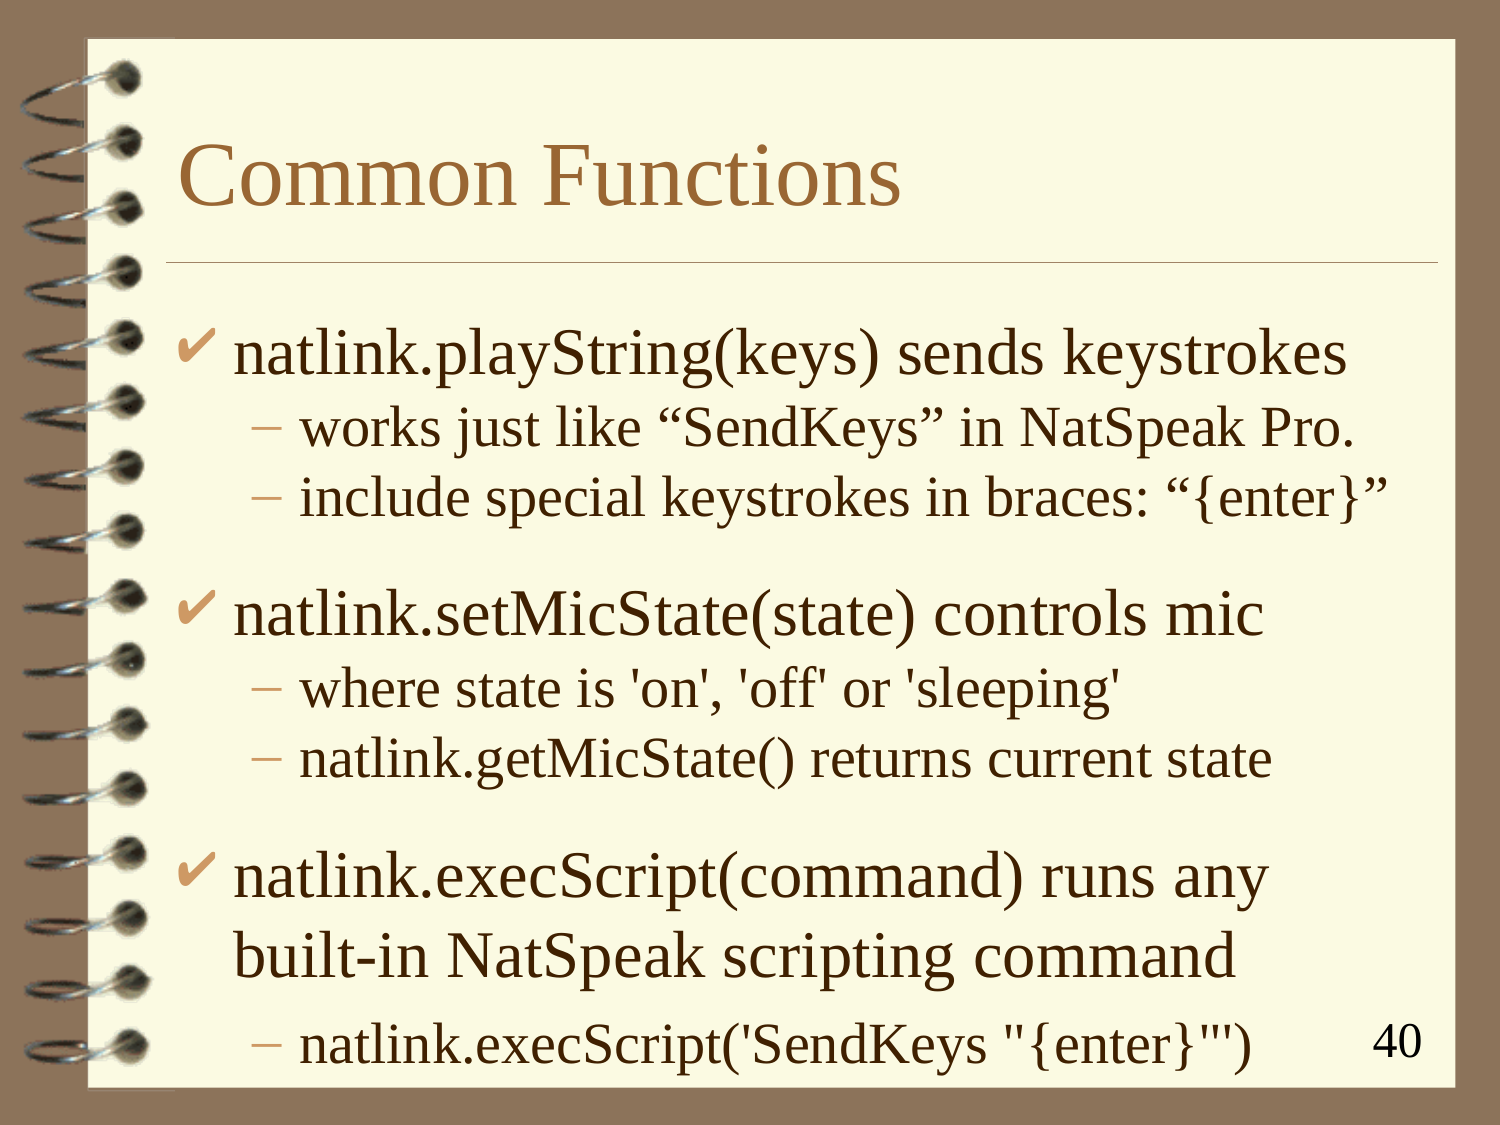

# Common Functions
natlink.playString(keys) sends keystrokes
works just like “SendKeys” in NatSpeak Pro.
include special keystrokes in braces: “{enter}”
natlink.setMicState(state) controls mic
where state is 'on', 'off' or 'sleeping'
natlink.getMicState() returns current state
natlink.execScript(command) runs any built-in NatSpeak scripting command
natlink.execScript('SendKeys "{enter}"')
40